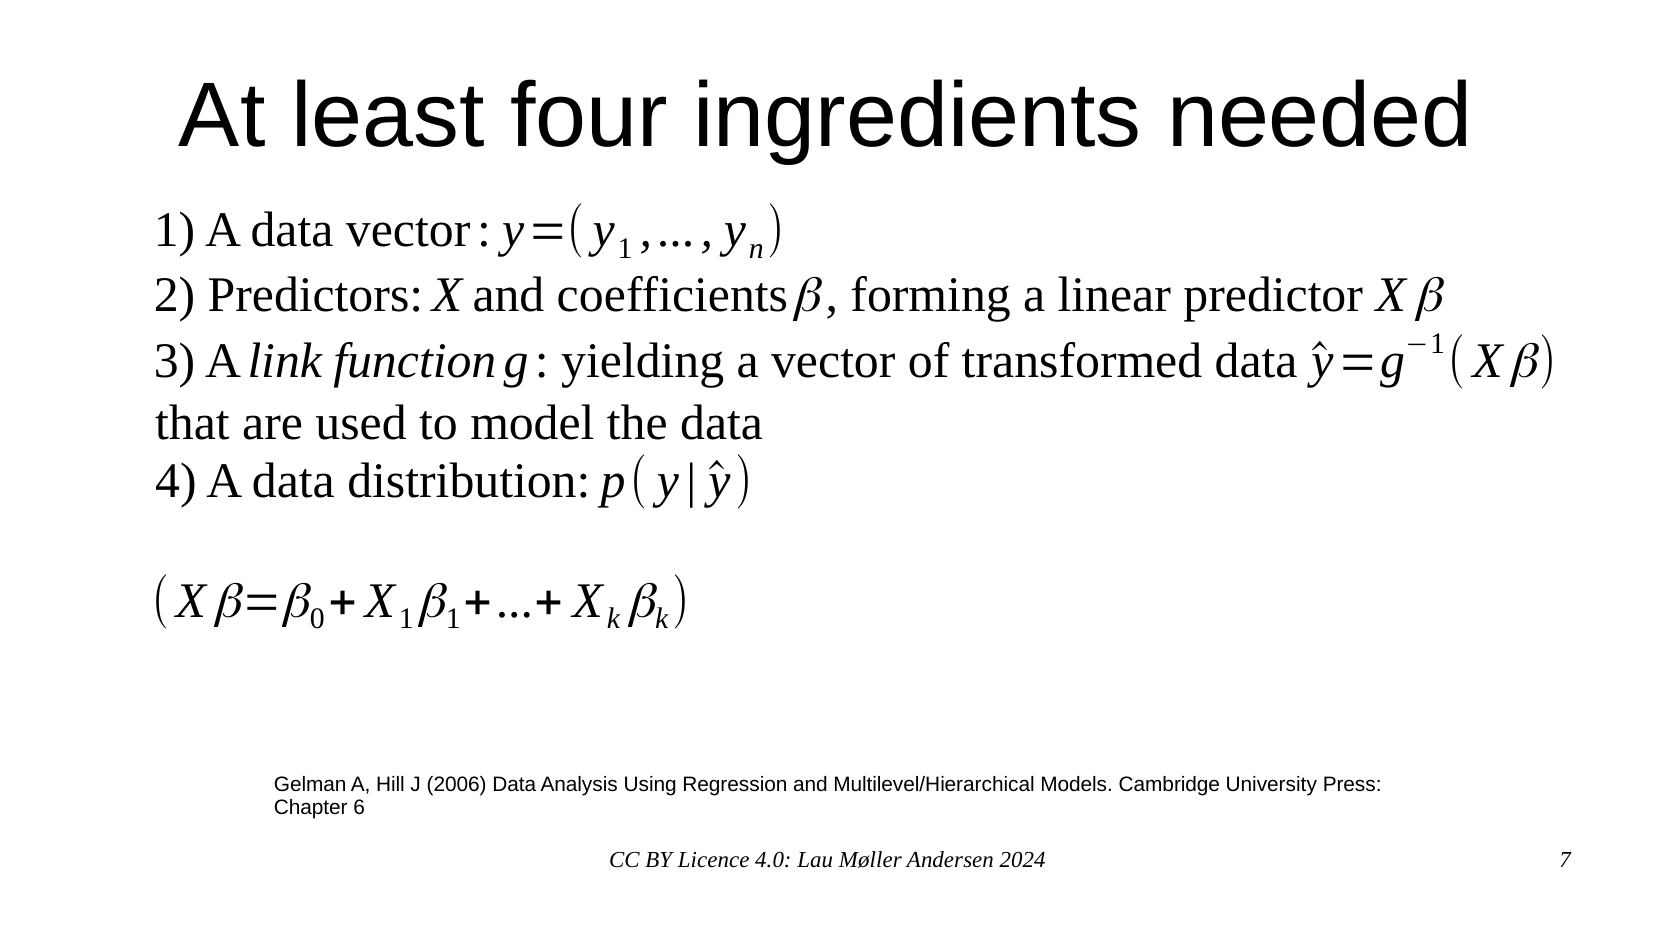

# At least four ingredients needed
Gelman A, Hill J (2006) Data Analysis Using Regression and Multilevel/Hierarchical Models. Cambridge University Press: Chapter 6
CC BY Licence 4.0: Lau Møller Andersen 2024
7